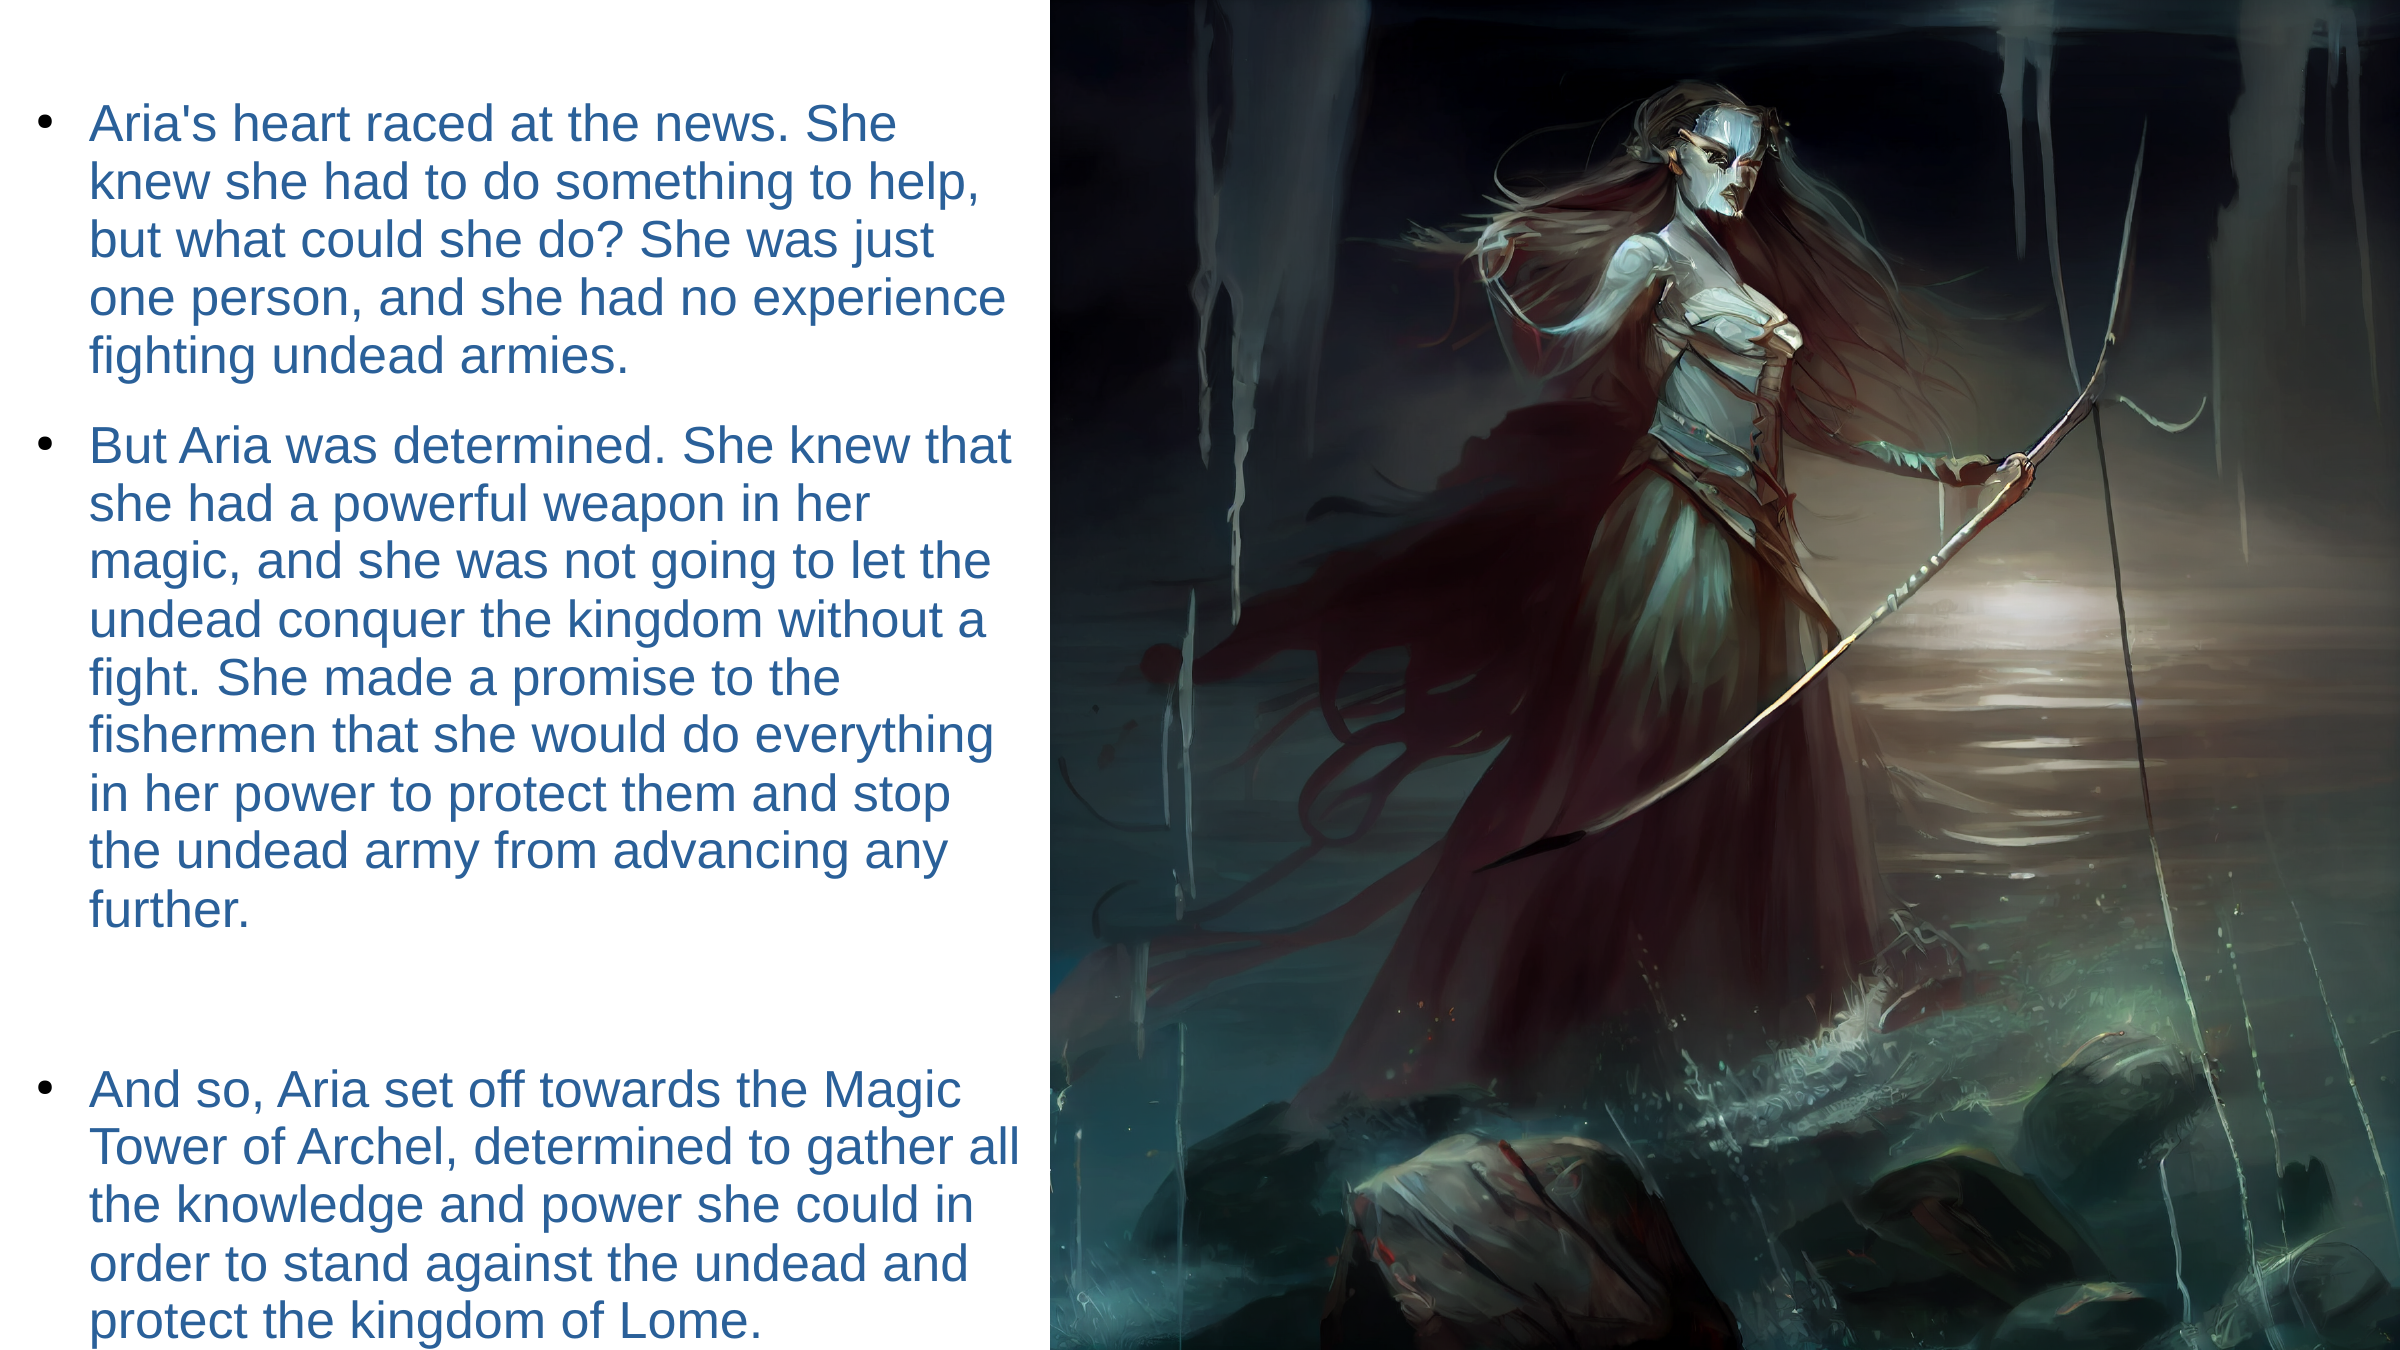

# Aria's heart raced at the news. She knew she had to do something to help, but what could she do? She was just one person, and she had no experience fighting undead armies.
But Aria was determined. She knew that she had a powerful weapon in her magic, and she was not going to let the undead conquer the kingdom without a fight. She made a promise to the fishermen that she would do everything in her power to protect them and stop the undead army from advancing any further.
And so, Aria set off towards the Magic Tower of Archel, determined to gather all the knowledge and power she could in order to stand against the undead and protect the kingdom of Lome.